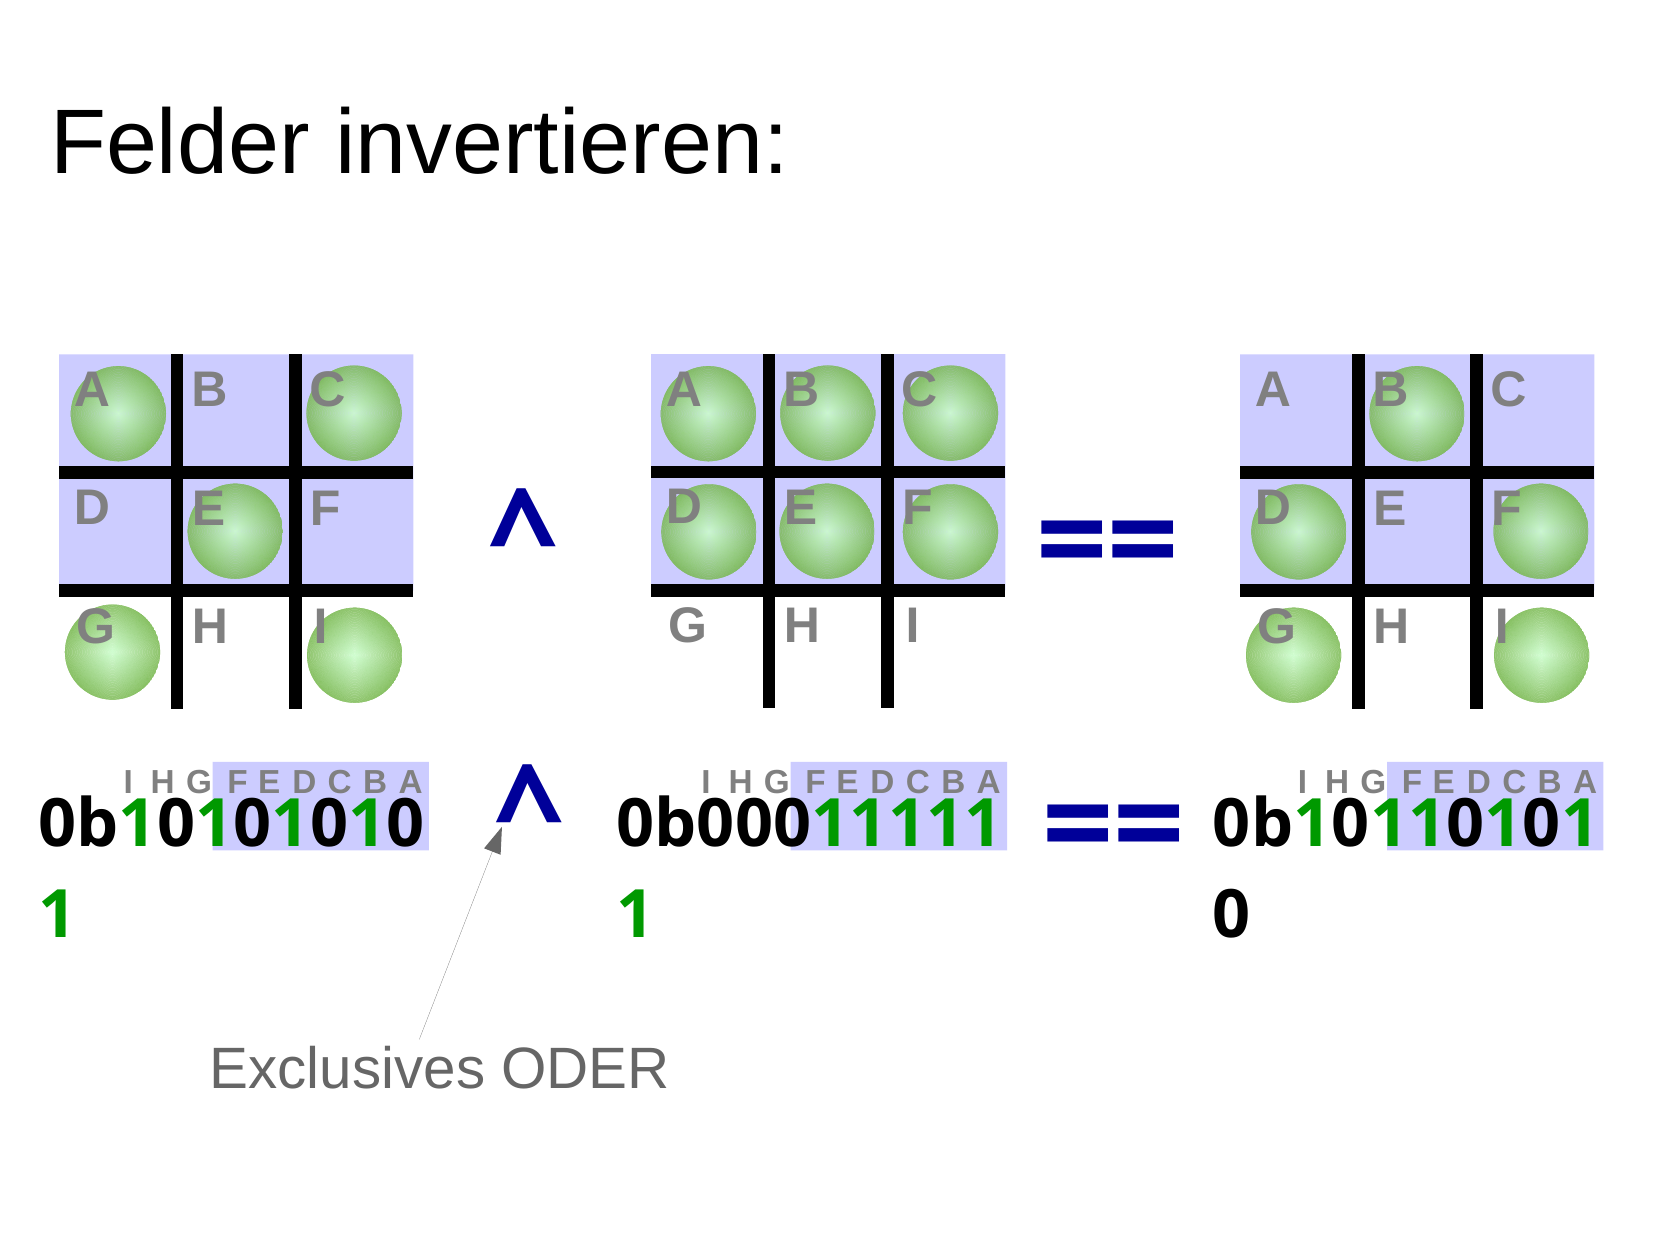

Felder invertieren:
A
B
C
D
E
F
G
H
I
A
B
C
D
E
F
G
H
I
A
B
C
D
E
F
G
H
I
^
==
^
==
C
B
I
H
G
A
F
E
D
C
B
I
H
G
A
F
E
D
C
B
I
H
G
A
F
E
D
0b101010101
0b000111111
0b101101010
Exclusives ODER